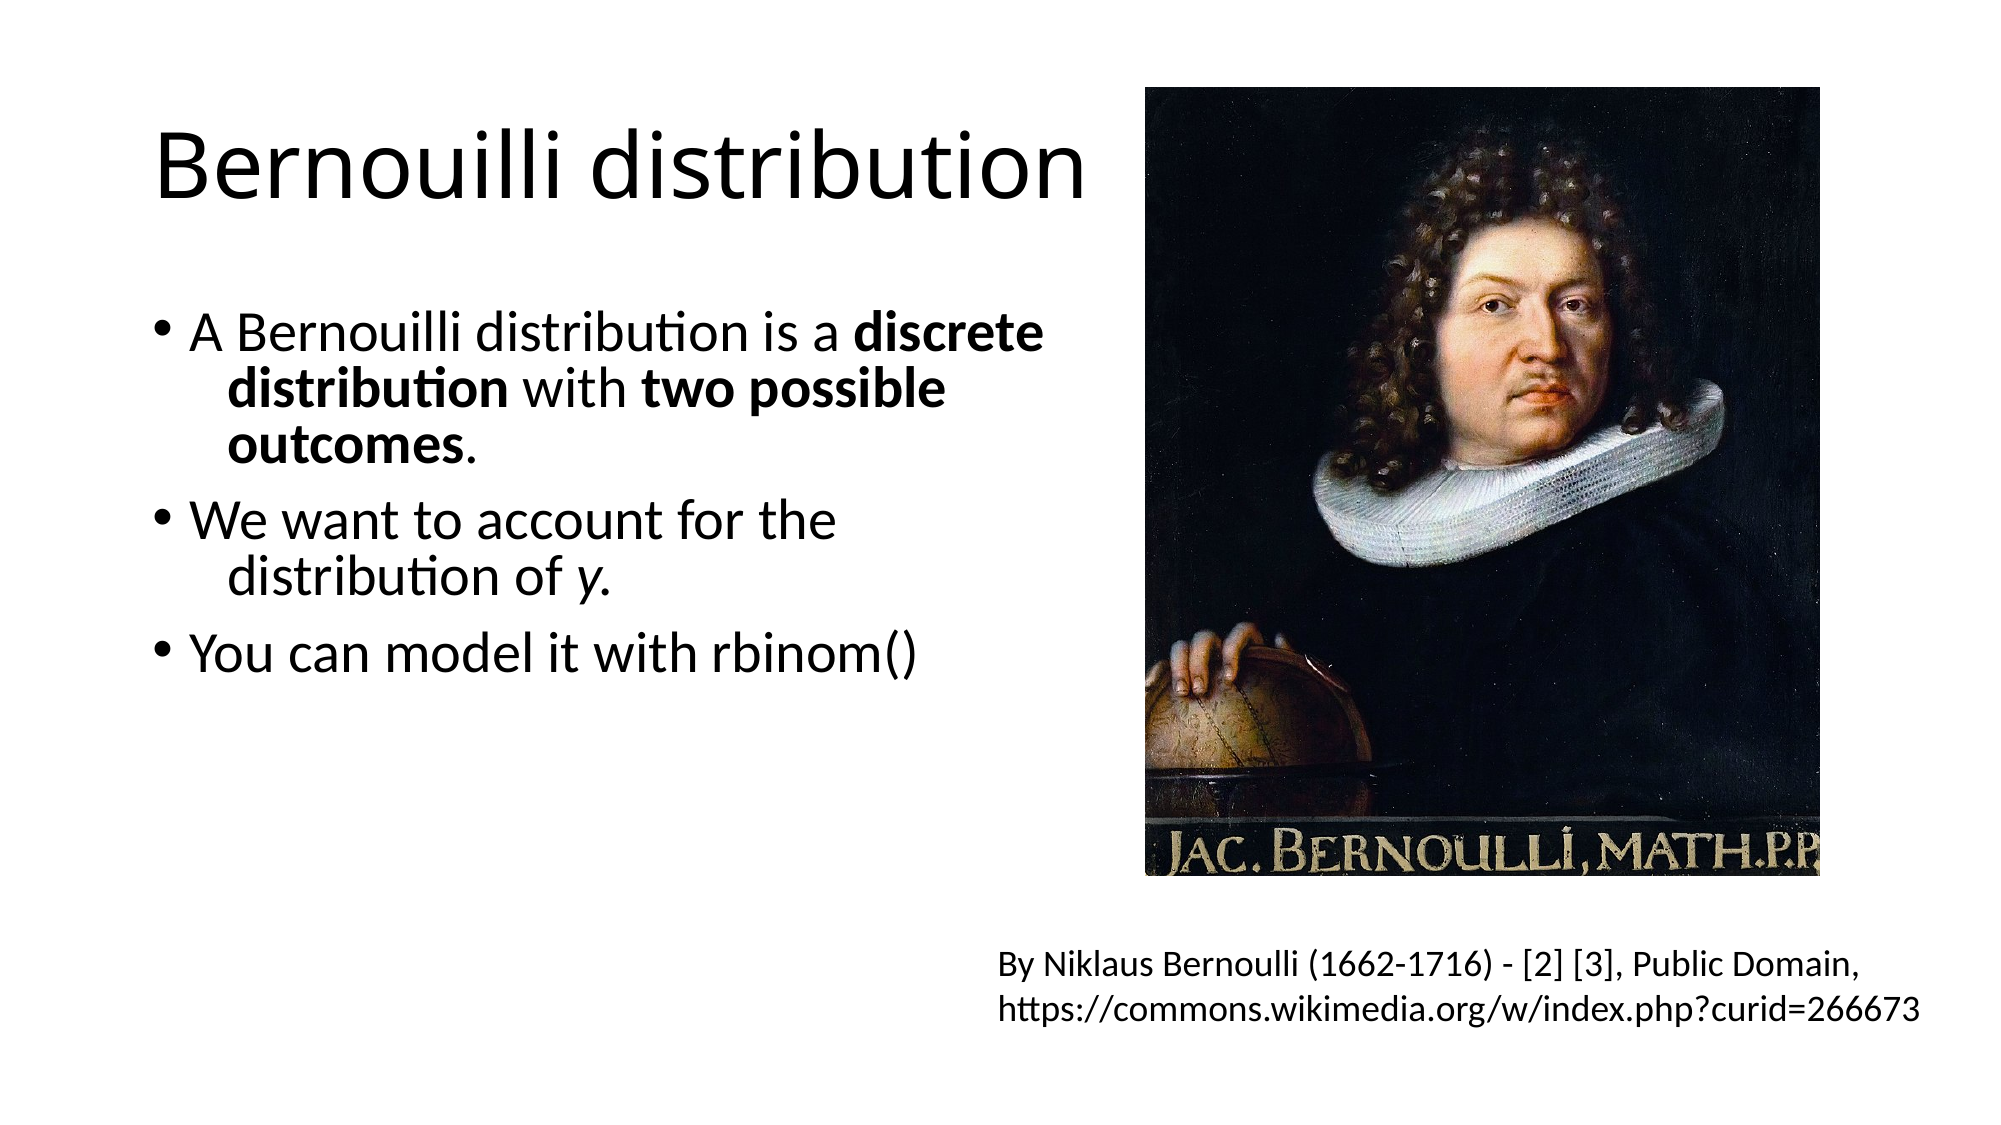

# Bernouilli distribution
A Bernouilli distribution is a discrete distribution with two possible outcomes.
We want to account for the distribution of y.
You can model it with rbinom()
By Niklaus Bernoulli (1662-1716) - [2] [3], Public Domain, https://commons.wikimedia.org/w/index.php?curid=266673